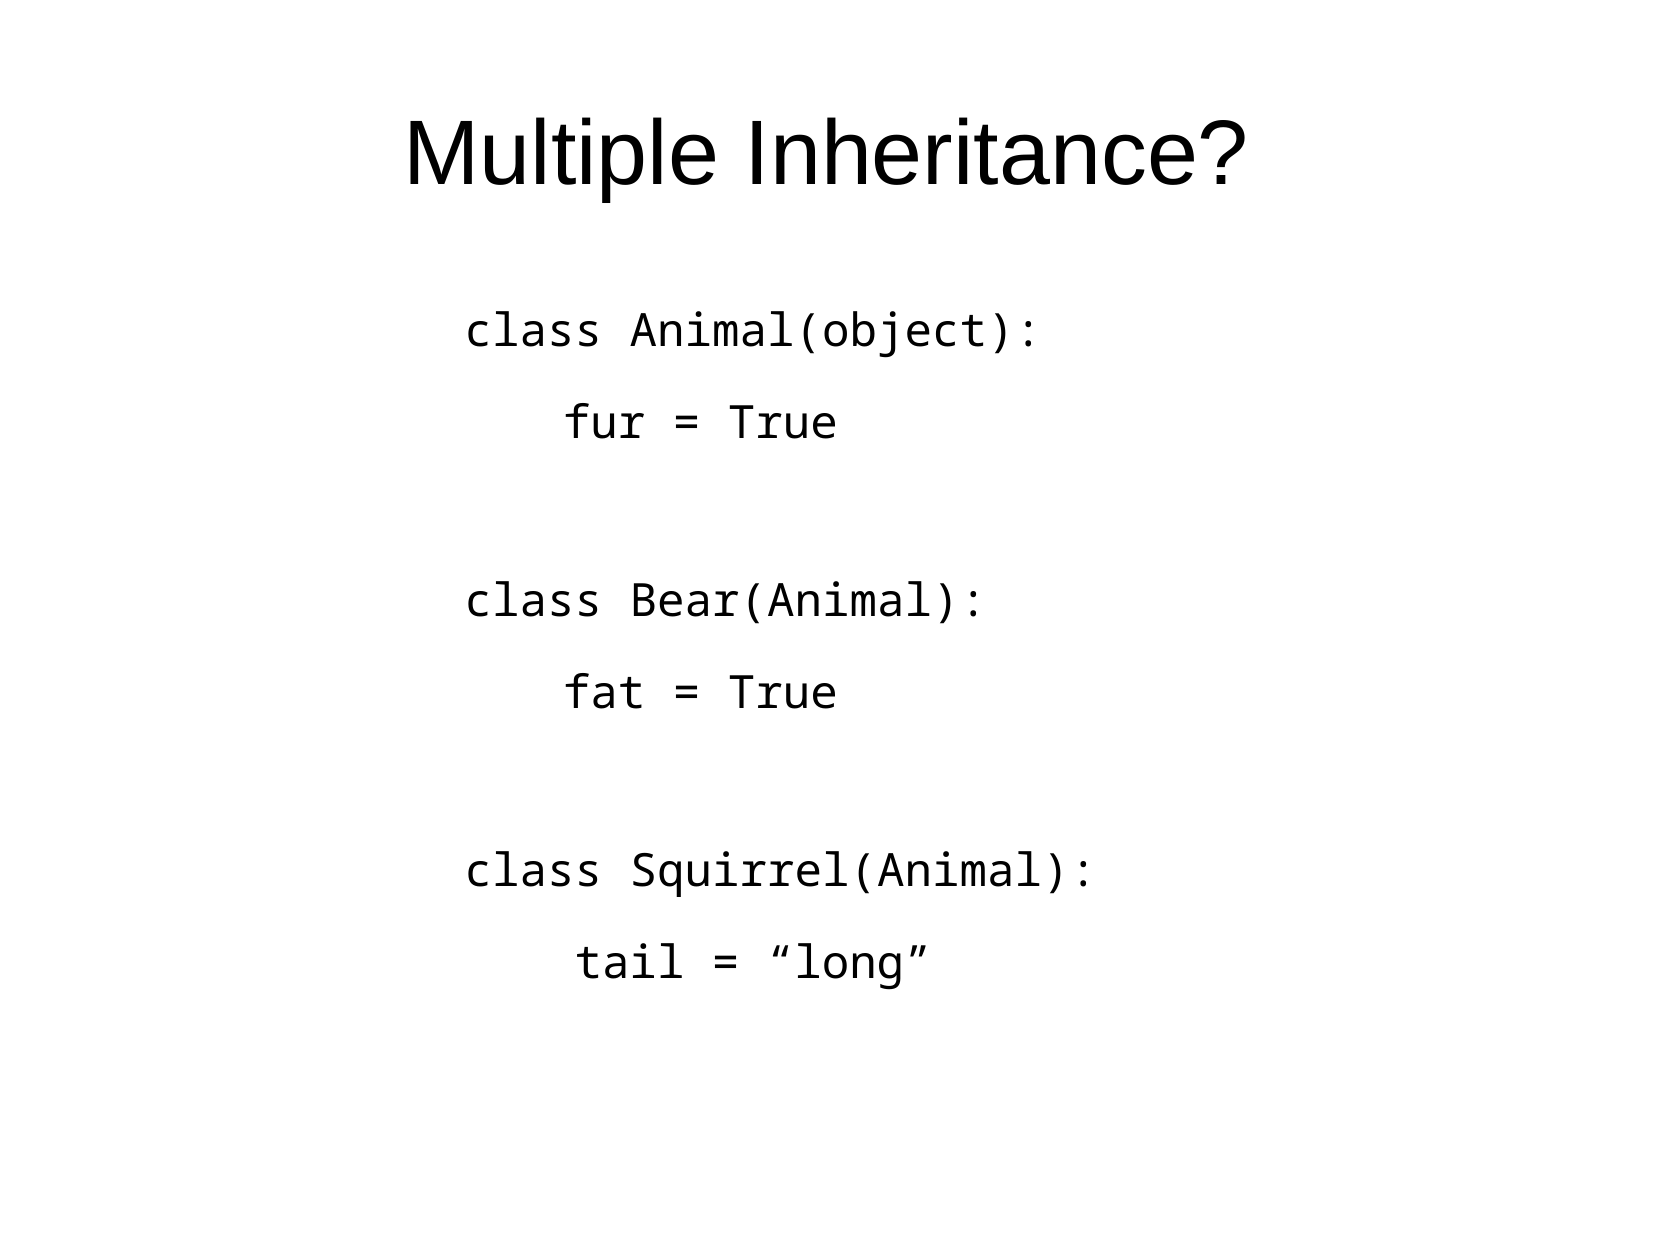

Multiple Inheritance?
# class Animal(object):
 fur = True
class Bear(Animal):
 fat = True
class Squirrel(Animal):
 tail = “long”